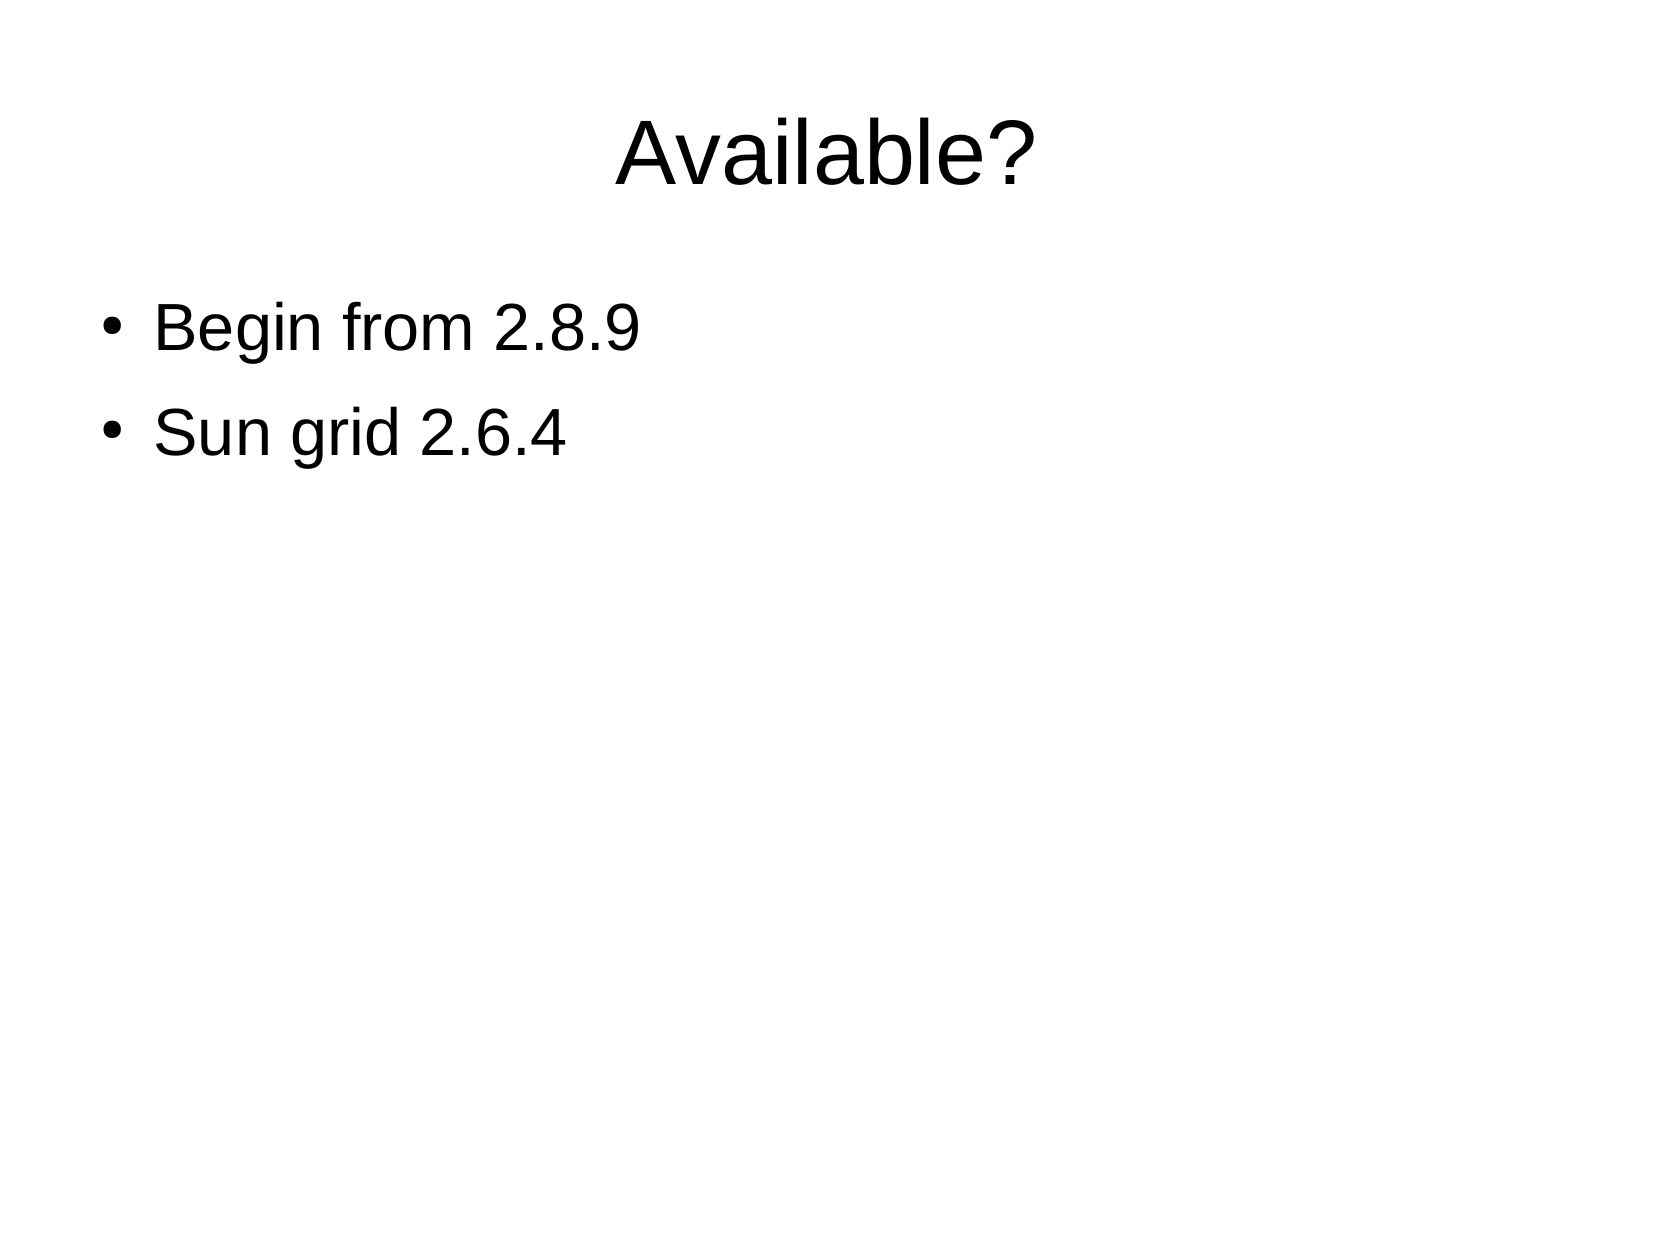

# Available?
Begin from 2.8.9
Sun grid 2.6.4